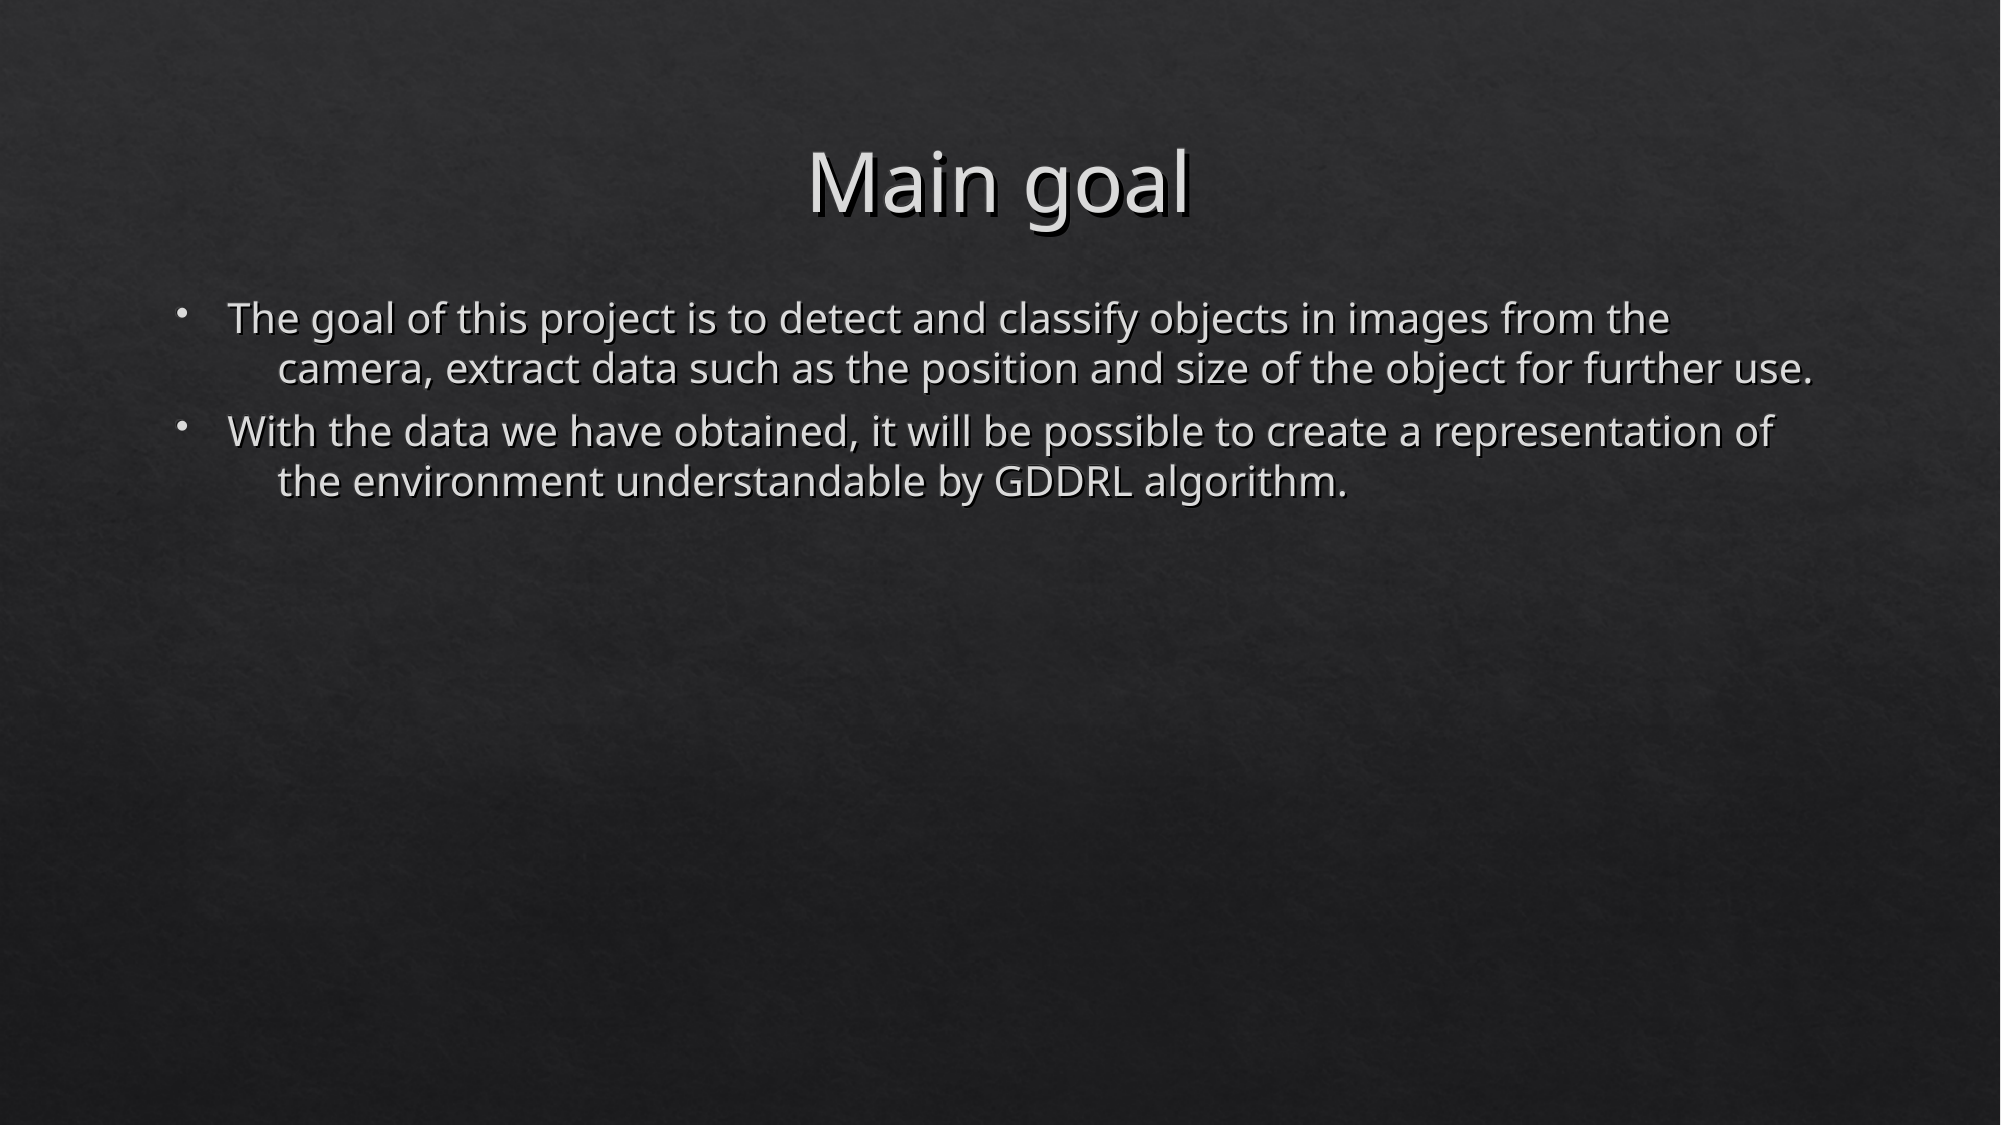

# Main goal
The goal of this project is to detect and classify objects in images from the camera, extract data such as the position and size of the object for further use.
With the data we have obtained, it will be possible to create a representation of the environment understandable by GDDRL algorithm.